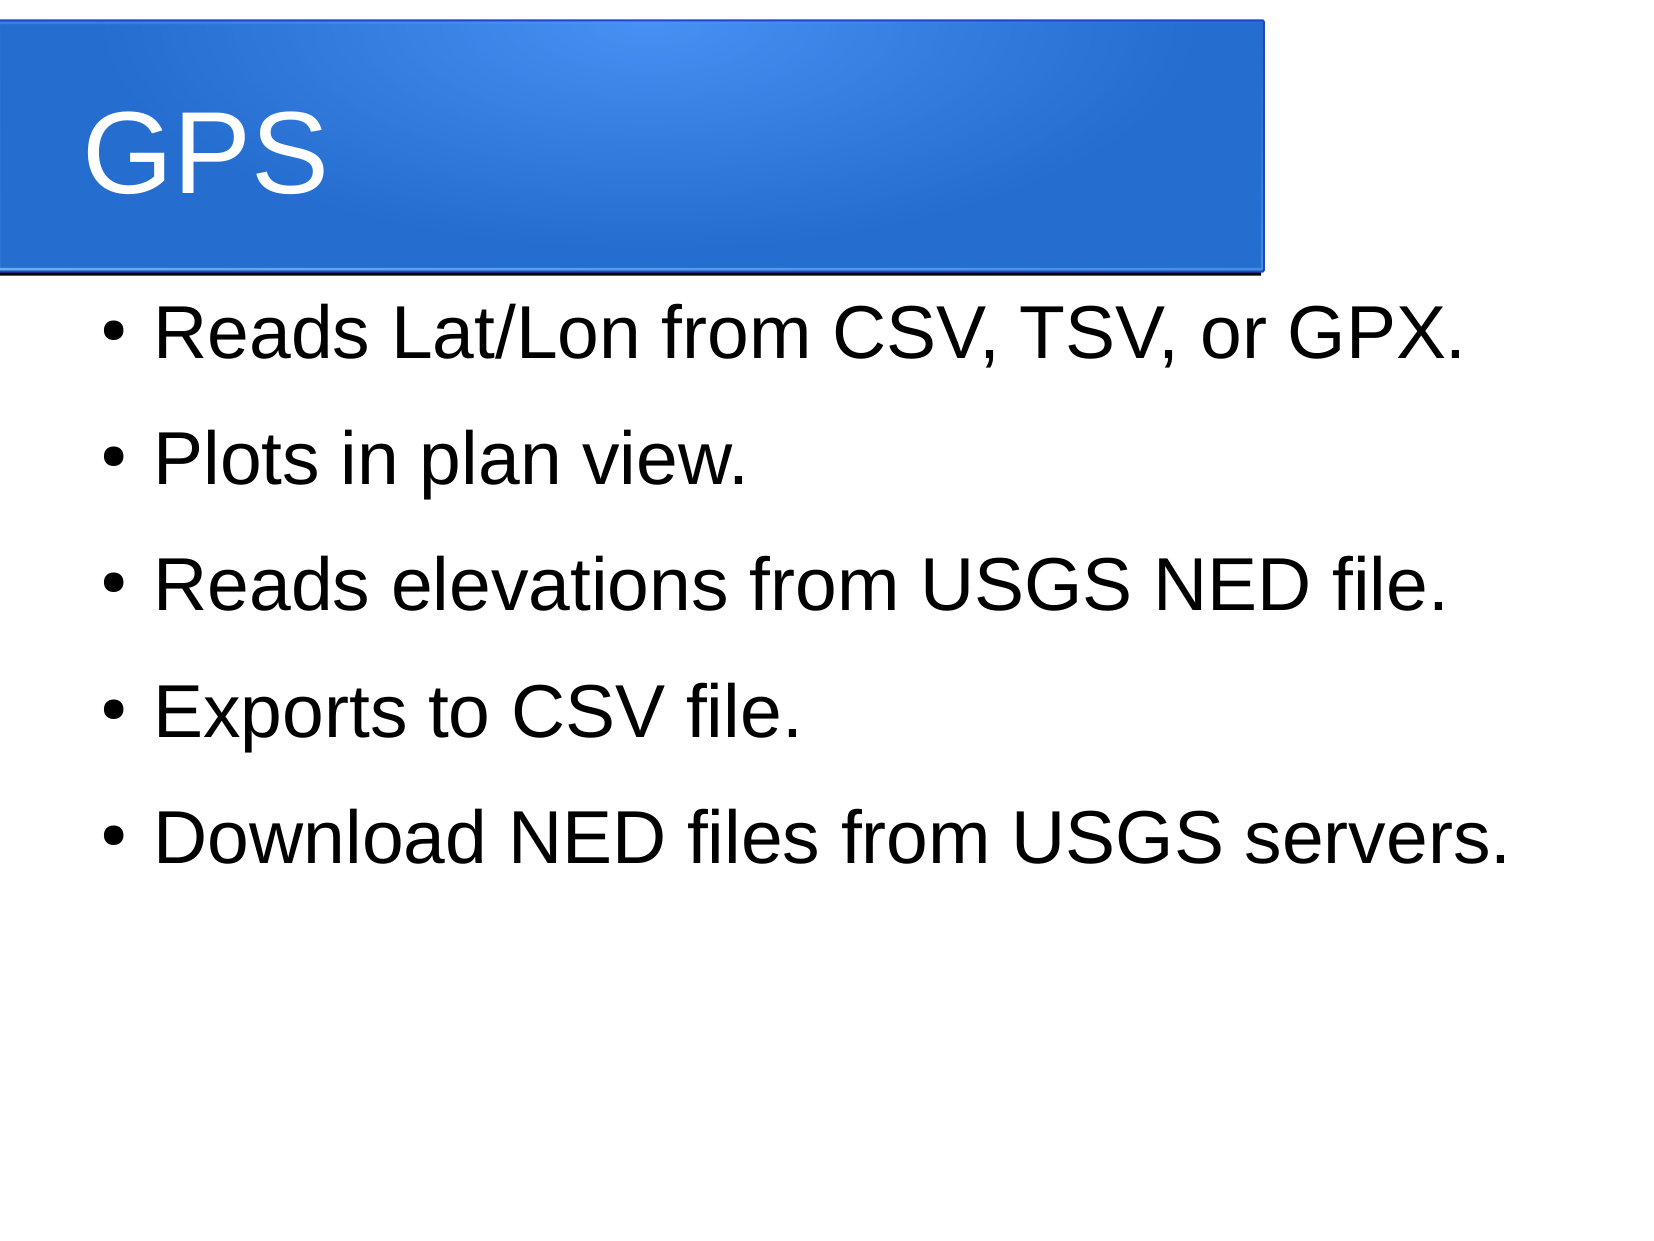

# GPS
Reads Lat/Lon from CSV, TSV, or GPX.
Plots in plan view.
Reads elevations from USGS NED file.
Exports to CSV file.
Download NED files from USGS servers.